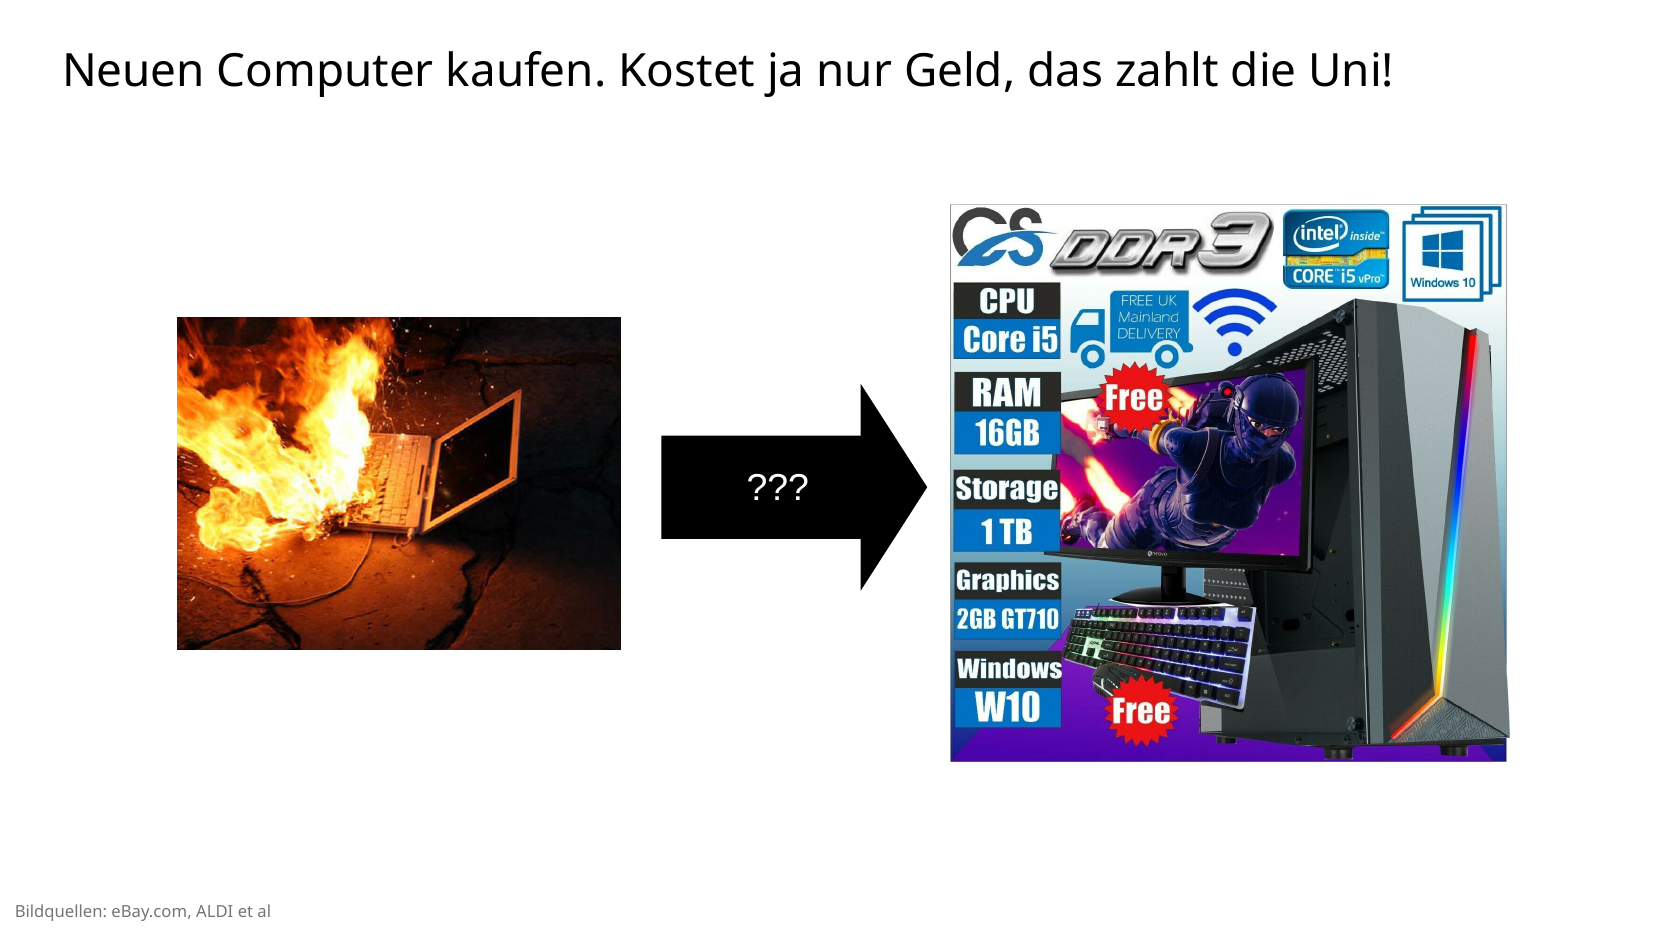

Neuen Computer kaufen. Kostet ja nur Geld, das zahlt die Uni!
???
Bildquellen: eBay.com, ALDI et al